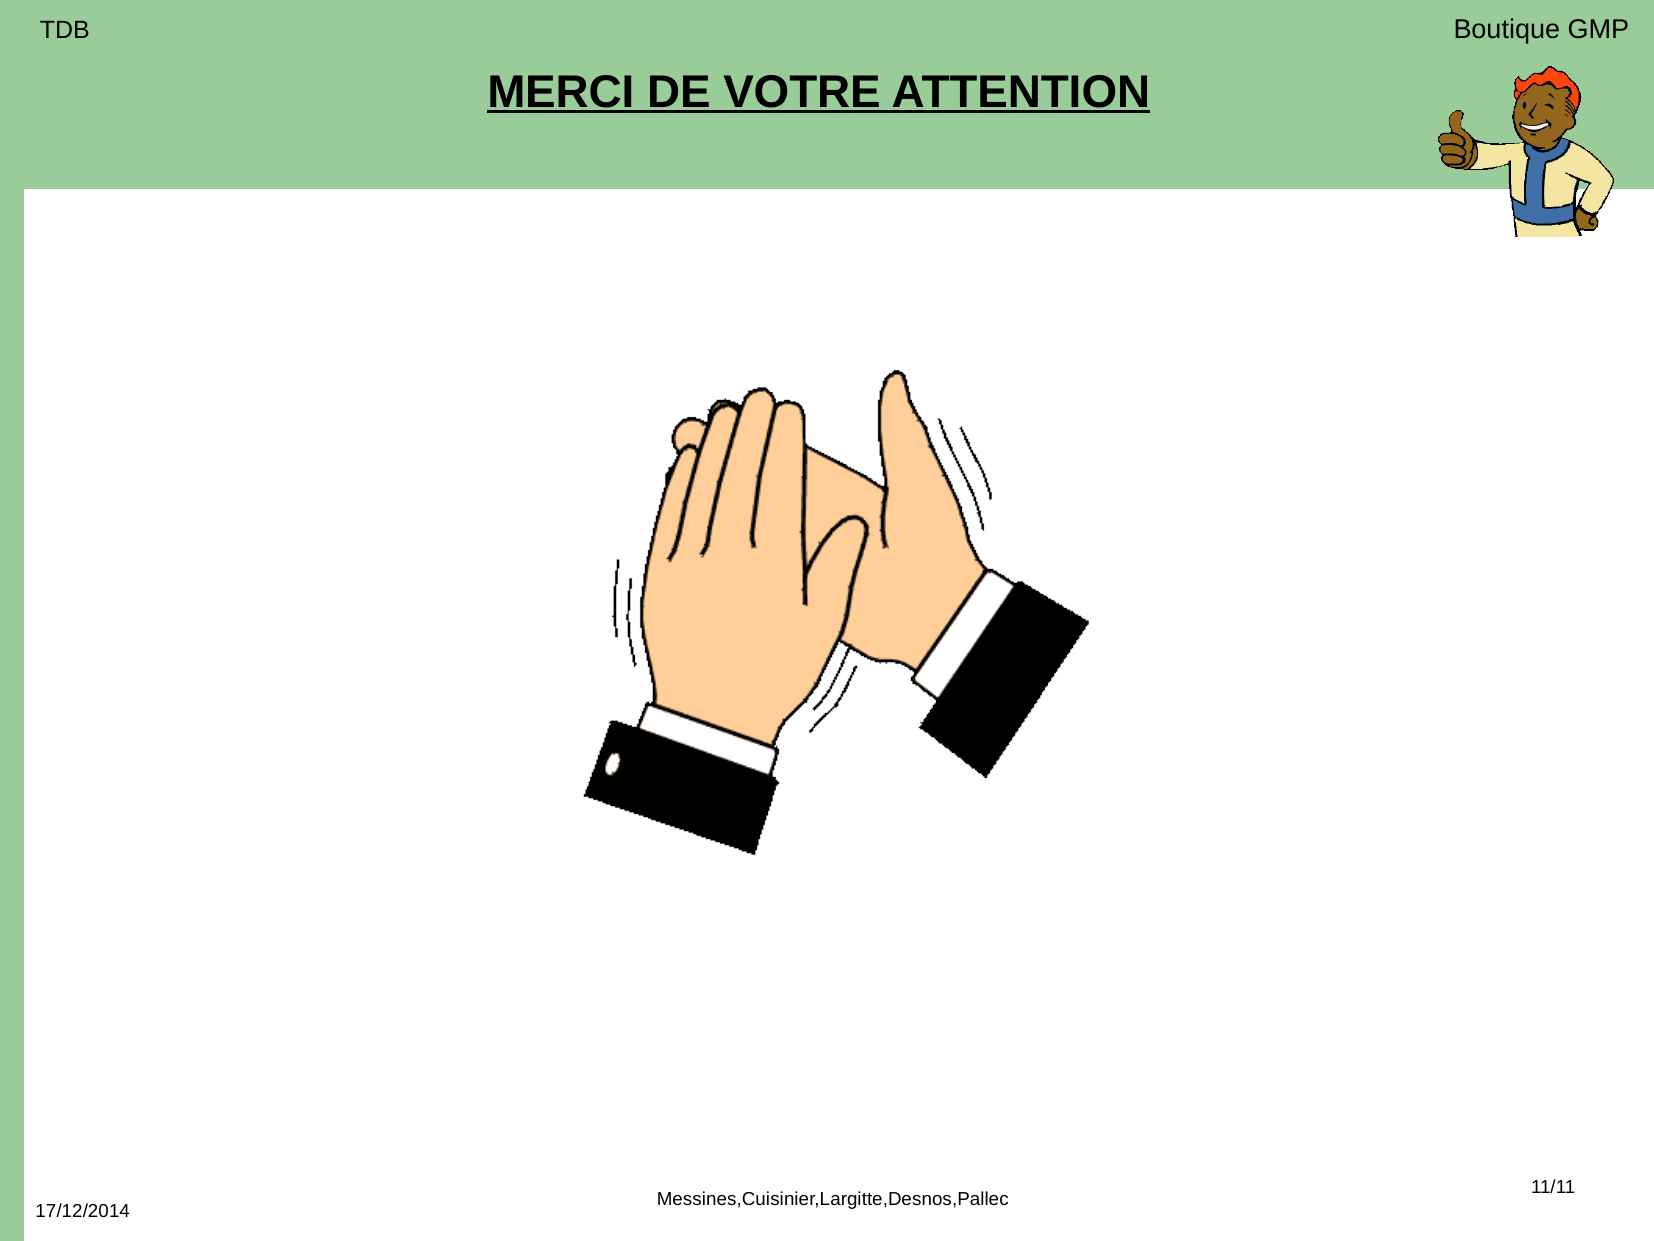

Boutique GMP
TDB
MERCI DE VOTRE ATTENTION
11/11
Messines,Cuisinier,Largitte,Desnos,Pallec
17/12/2014